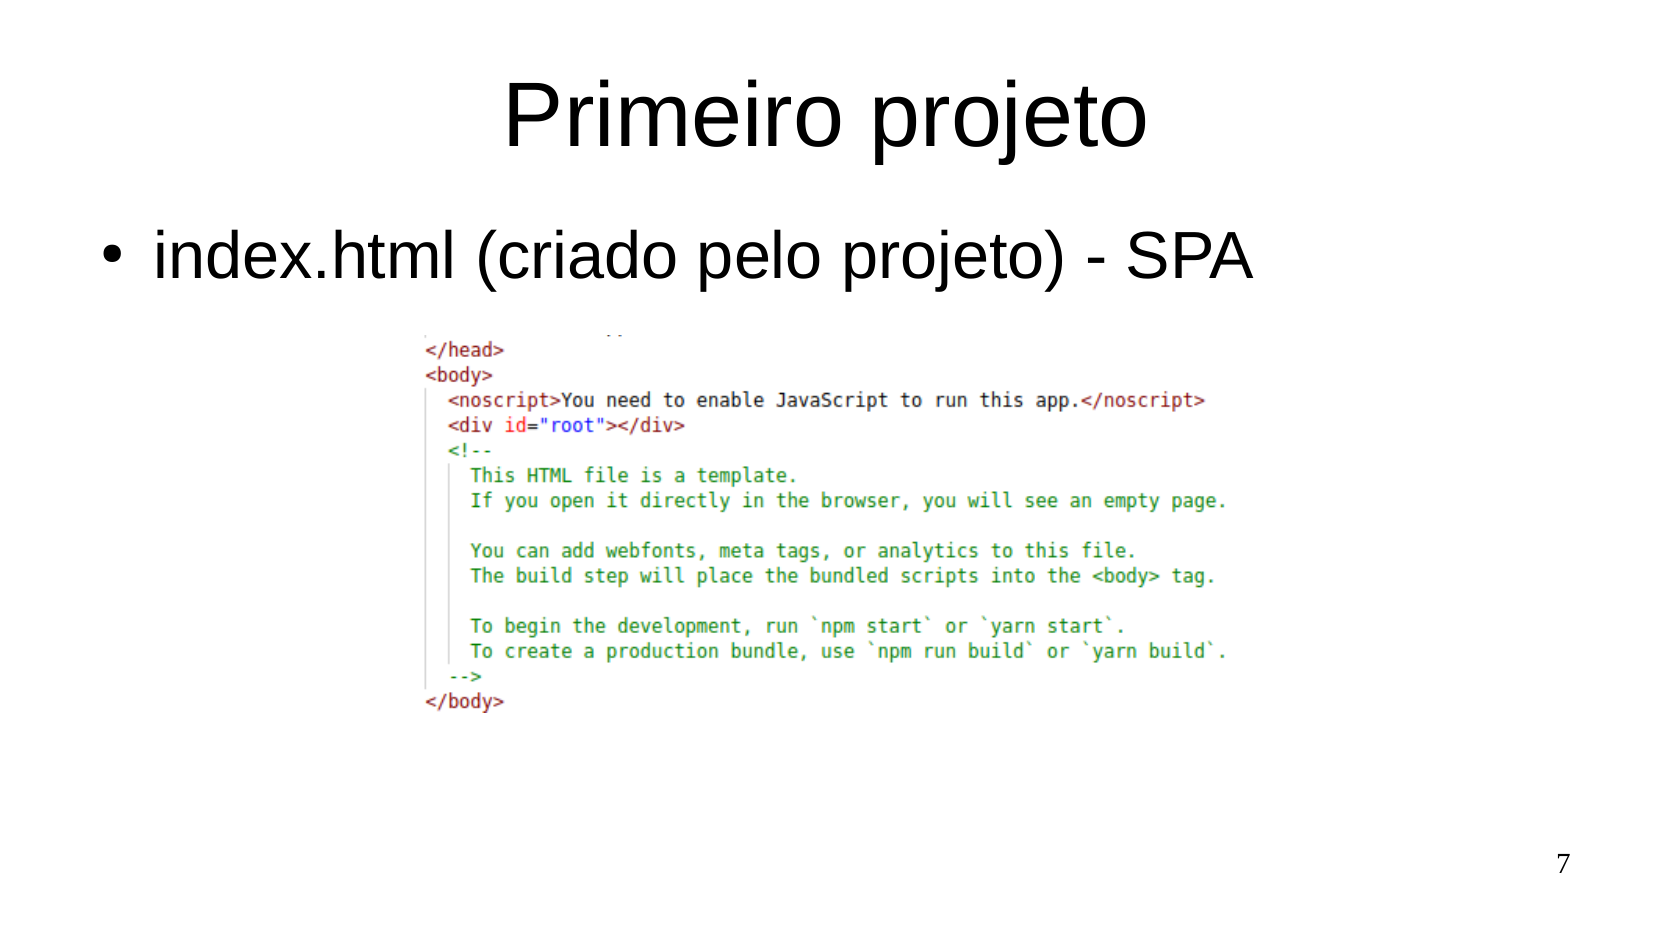

# Primeiro projeto
index.html (criado pelo projeto) - SPA
7